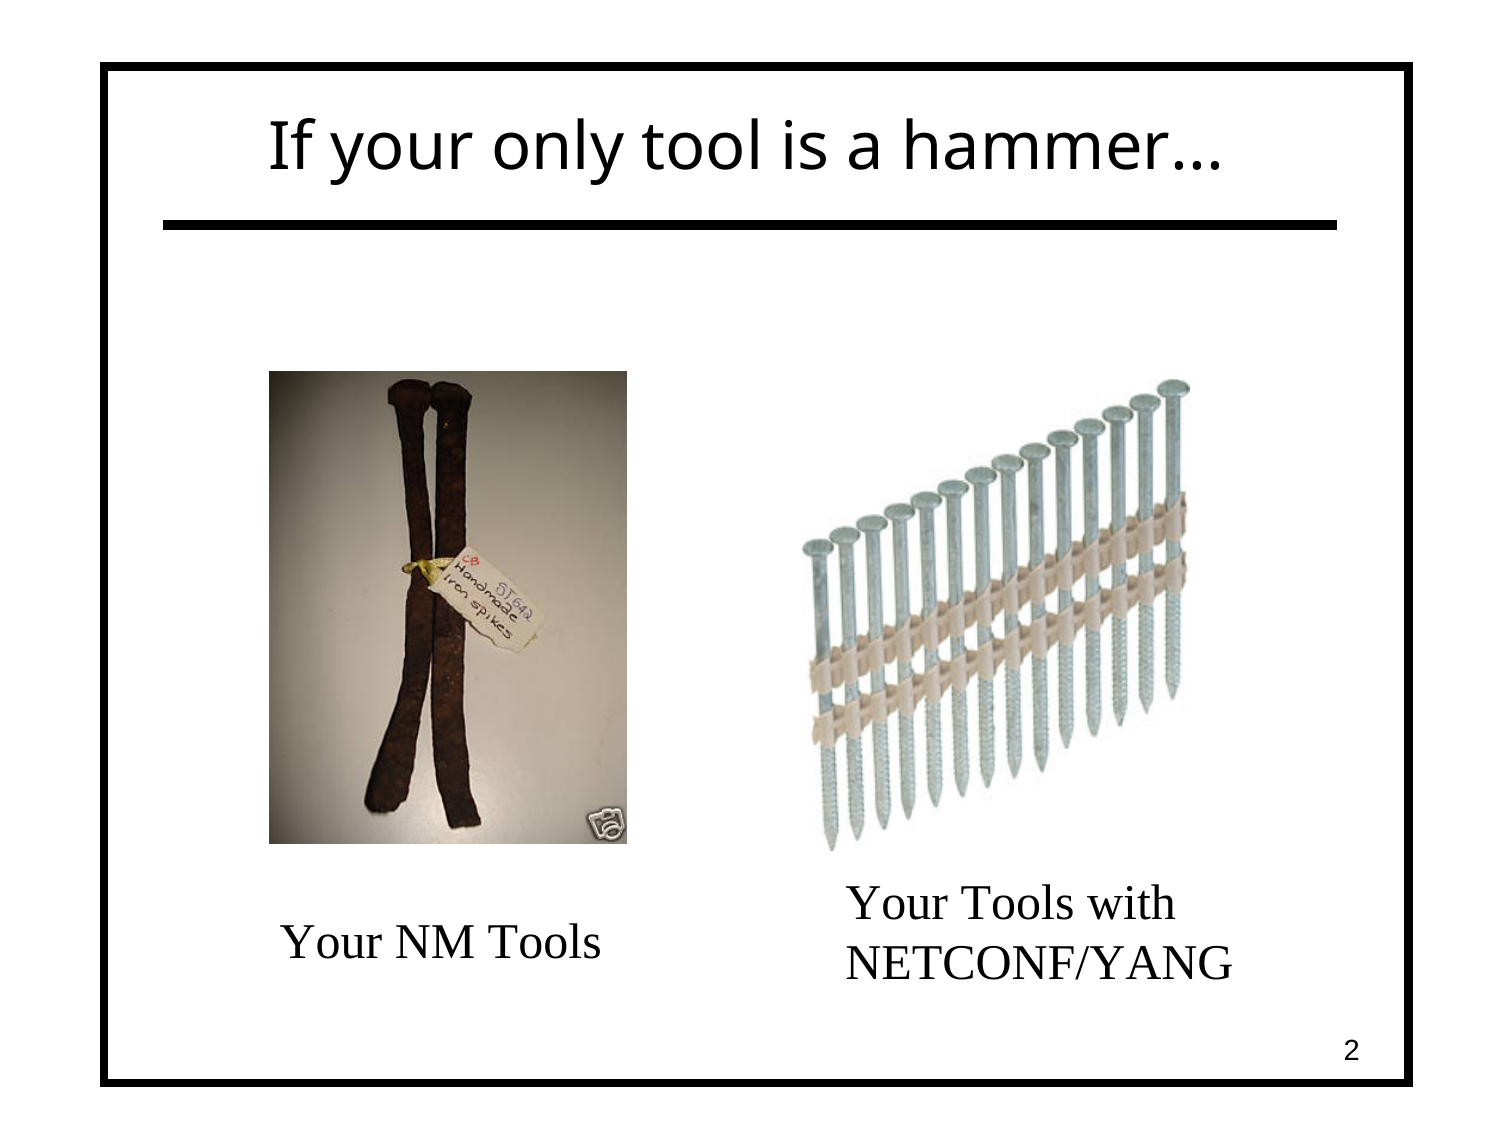

# If your only tool is a hammer...
Your Tools with
NETCONF/YANG
Your NM Tools
2